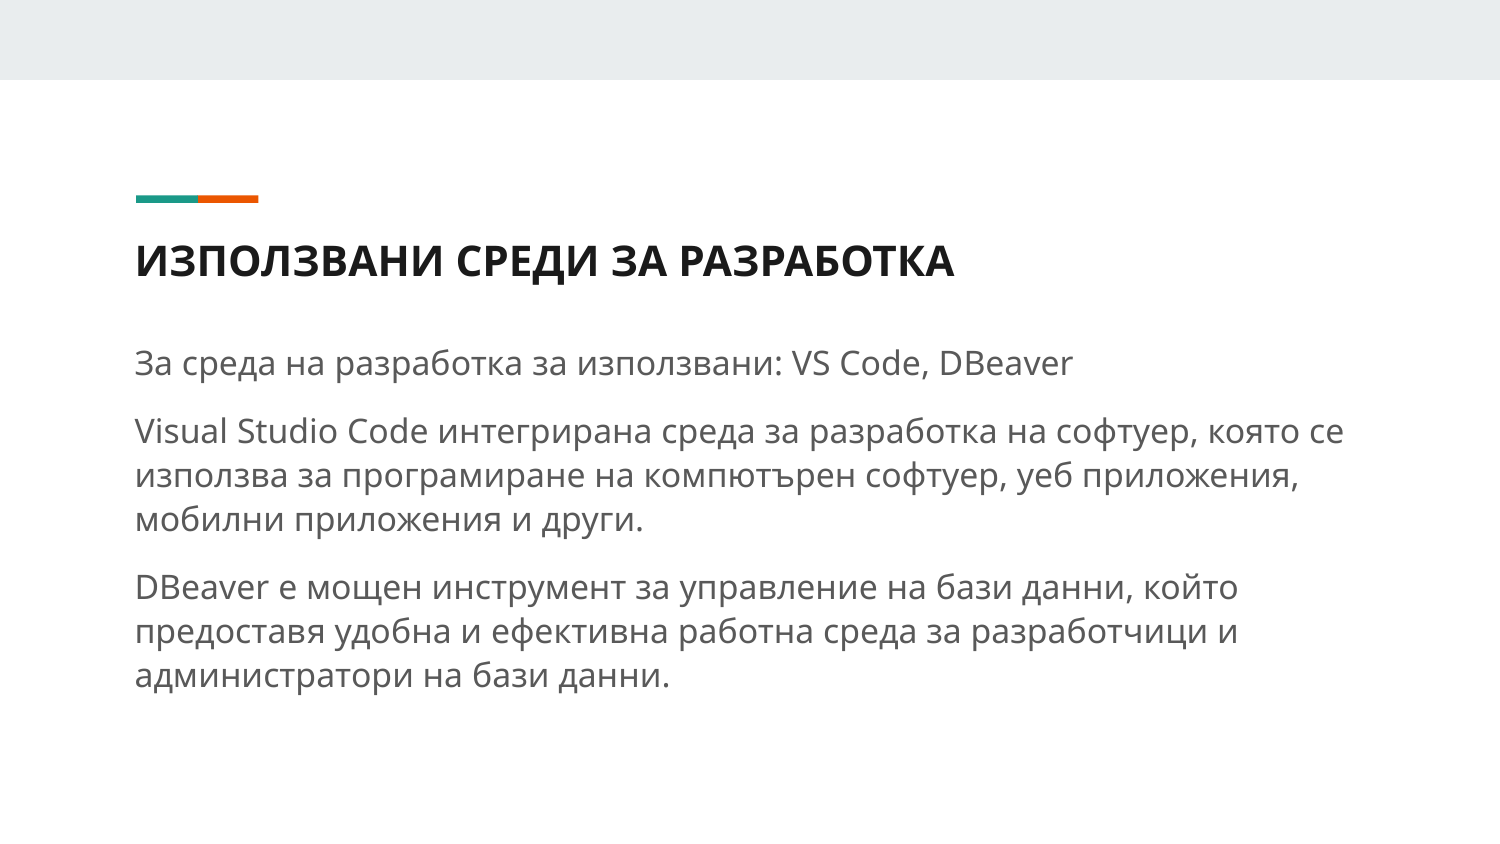

# ИЗПОЛЗВАНИ СРЕДИ ЗА РАЗРАБОТКА
За среда на разработка за използвани: VS Code, DBeaver
Visual Studio Code интегрирана среда за разработка на софтуер, която се използва за програмиране на компютърен софтуер, уеб приложения, мобилни приложения и други.
DBeaver е мощен инструмент за управление на бази данни, който предоставя удобна и ефективна работна среда за разработчици и администратори на бази данни.